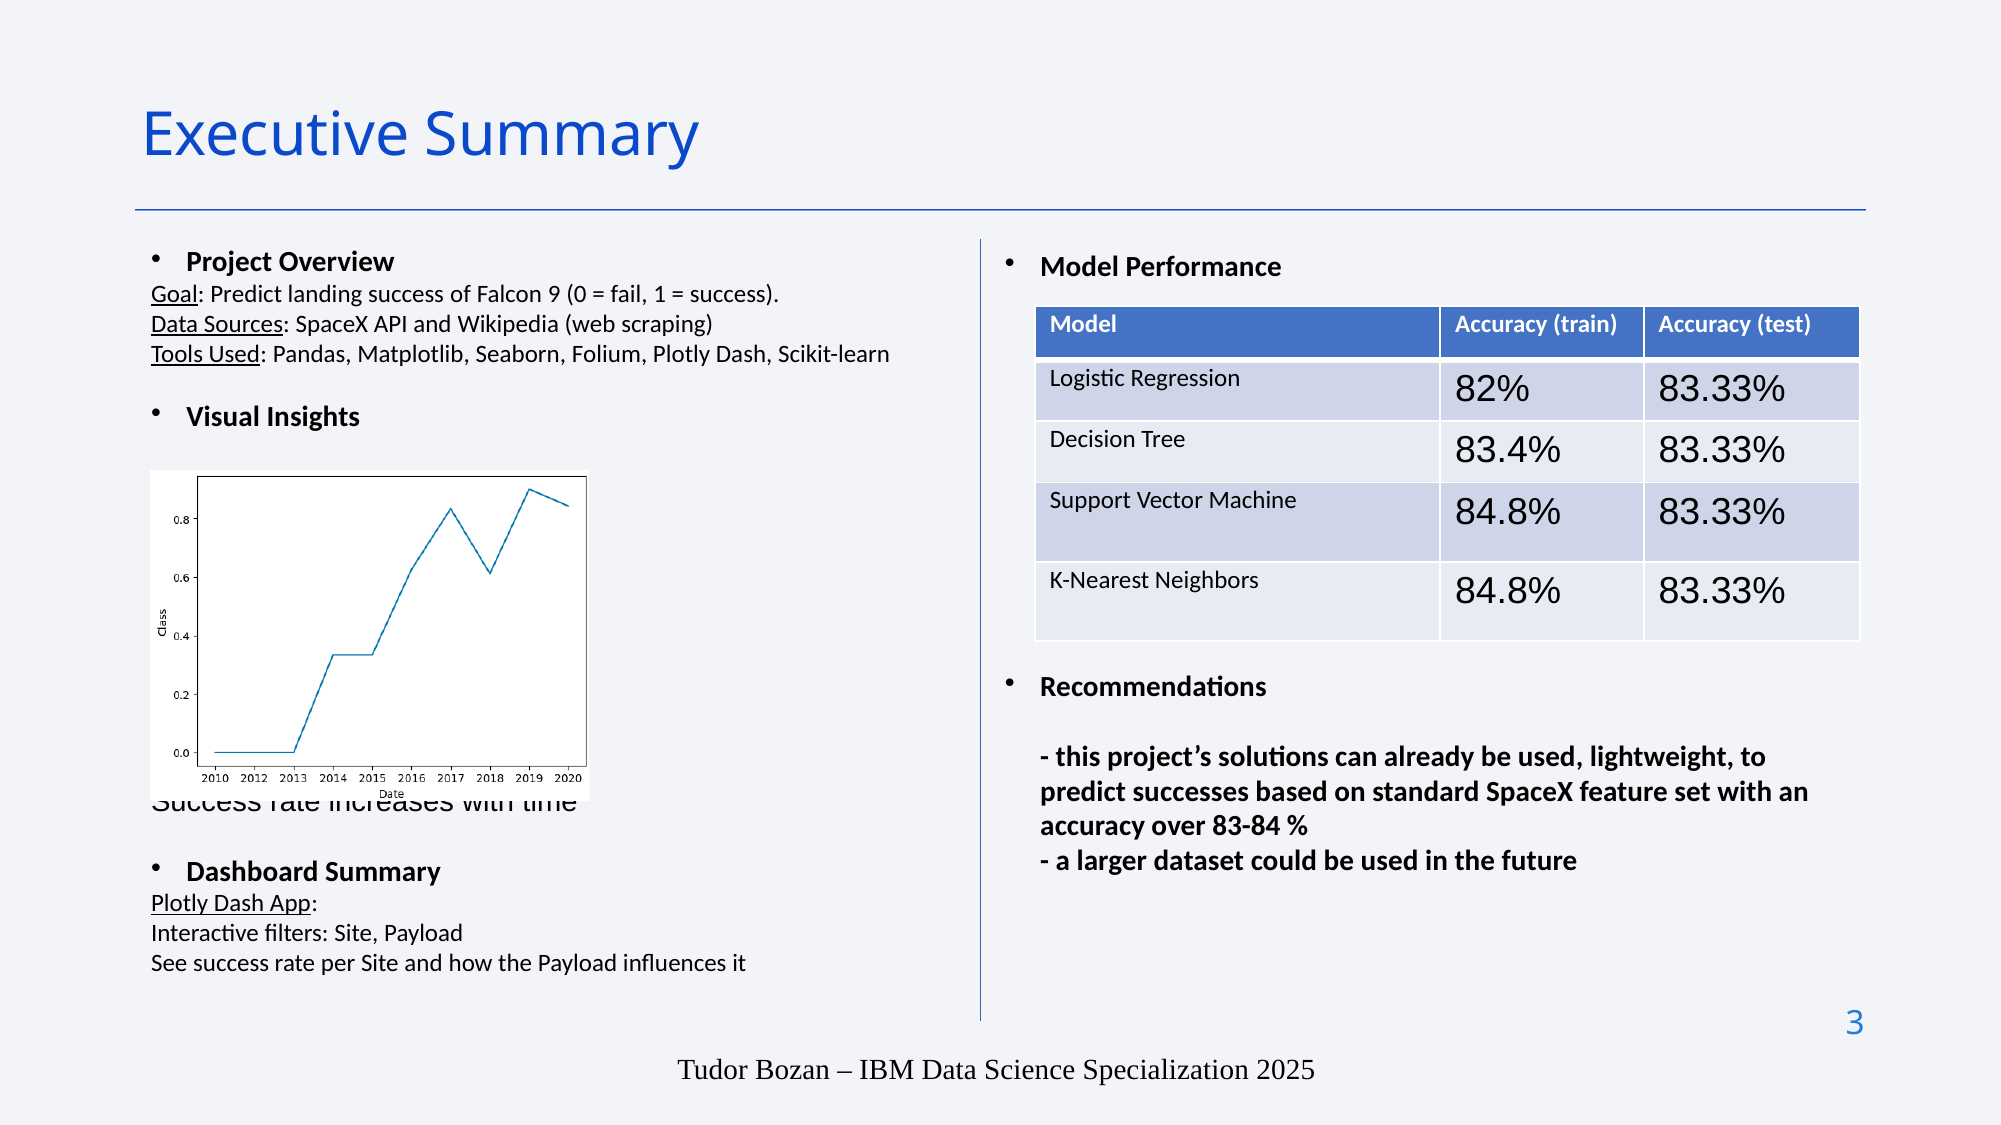

Executive Summary
Project Overview
Goal: Predict landing success of Falcon 9 (0 = fail, 1 = success).
Data Sources: SpaceX API and Wikipedia (web scraping)
Tools Used: Pandas, Matplotlib, Seaborn, Folium, Plotly Dash, Scikit-learn
Visual Insights
Success rate increases with time
Dashboard Summary
Plotly Dash App:
Interactive filters: Site, Payload
See success rate per Site and how the Payload influences it
Model Performance
Recommendations
- this project’s solutions can already be used, lightweight, to predict successes based on standard SpaceX feature set with an accuracy over 83-84 %
- a larger dataset could be used in the future
| Model | Accuracy (train) | Accuracy (test) |
| --- | --- | --- |
| Logistic Regression | 82% | 83.33% |
| Decision Tree | 83.4% | 83.33% |
| Support Vector Machine | 84.8% | 83.33% |
| K-Nearest Neighbors | 84.8% | 83.33% |